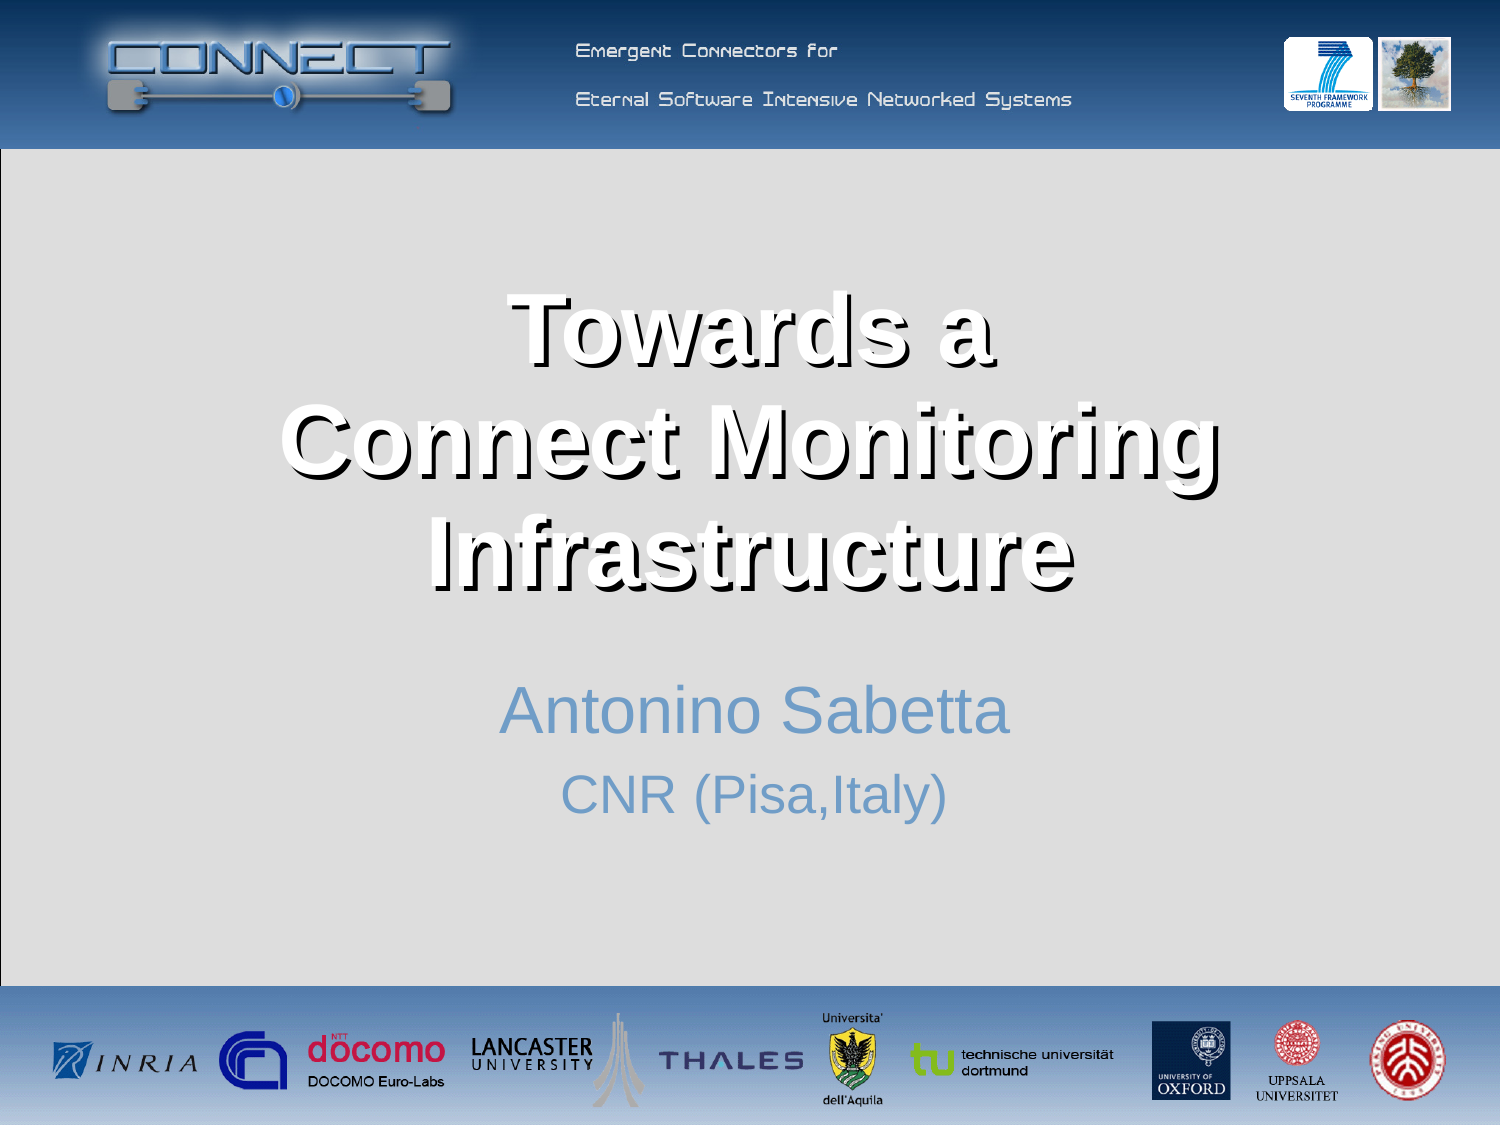

# Towards a Connect Monitoring Infrastructure
Antonino Sabetta
CNR (Pisa,Italy)